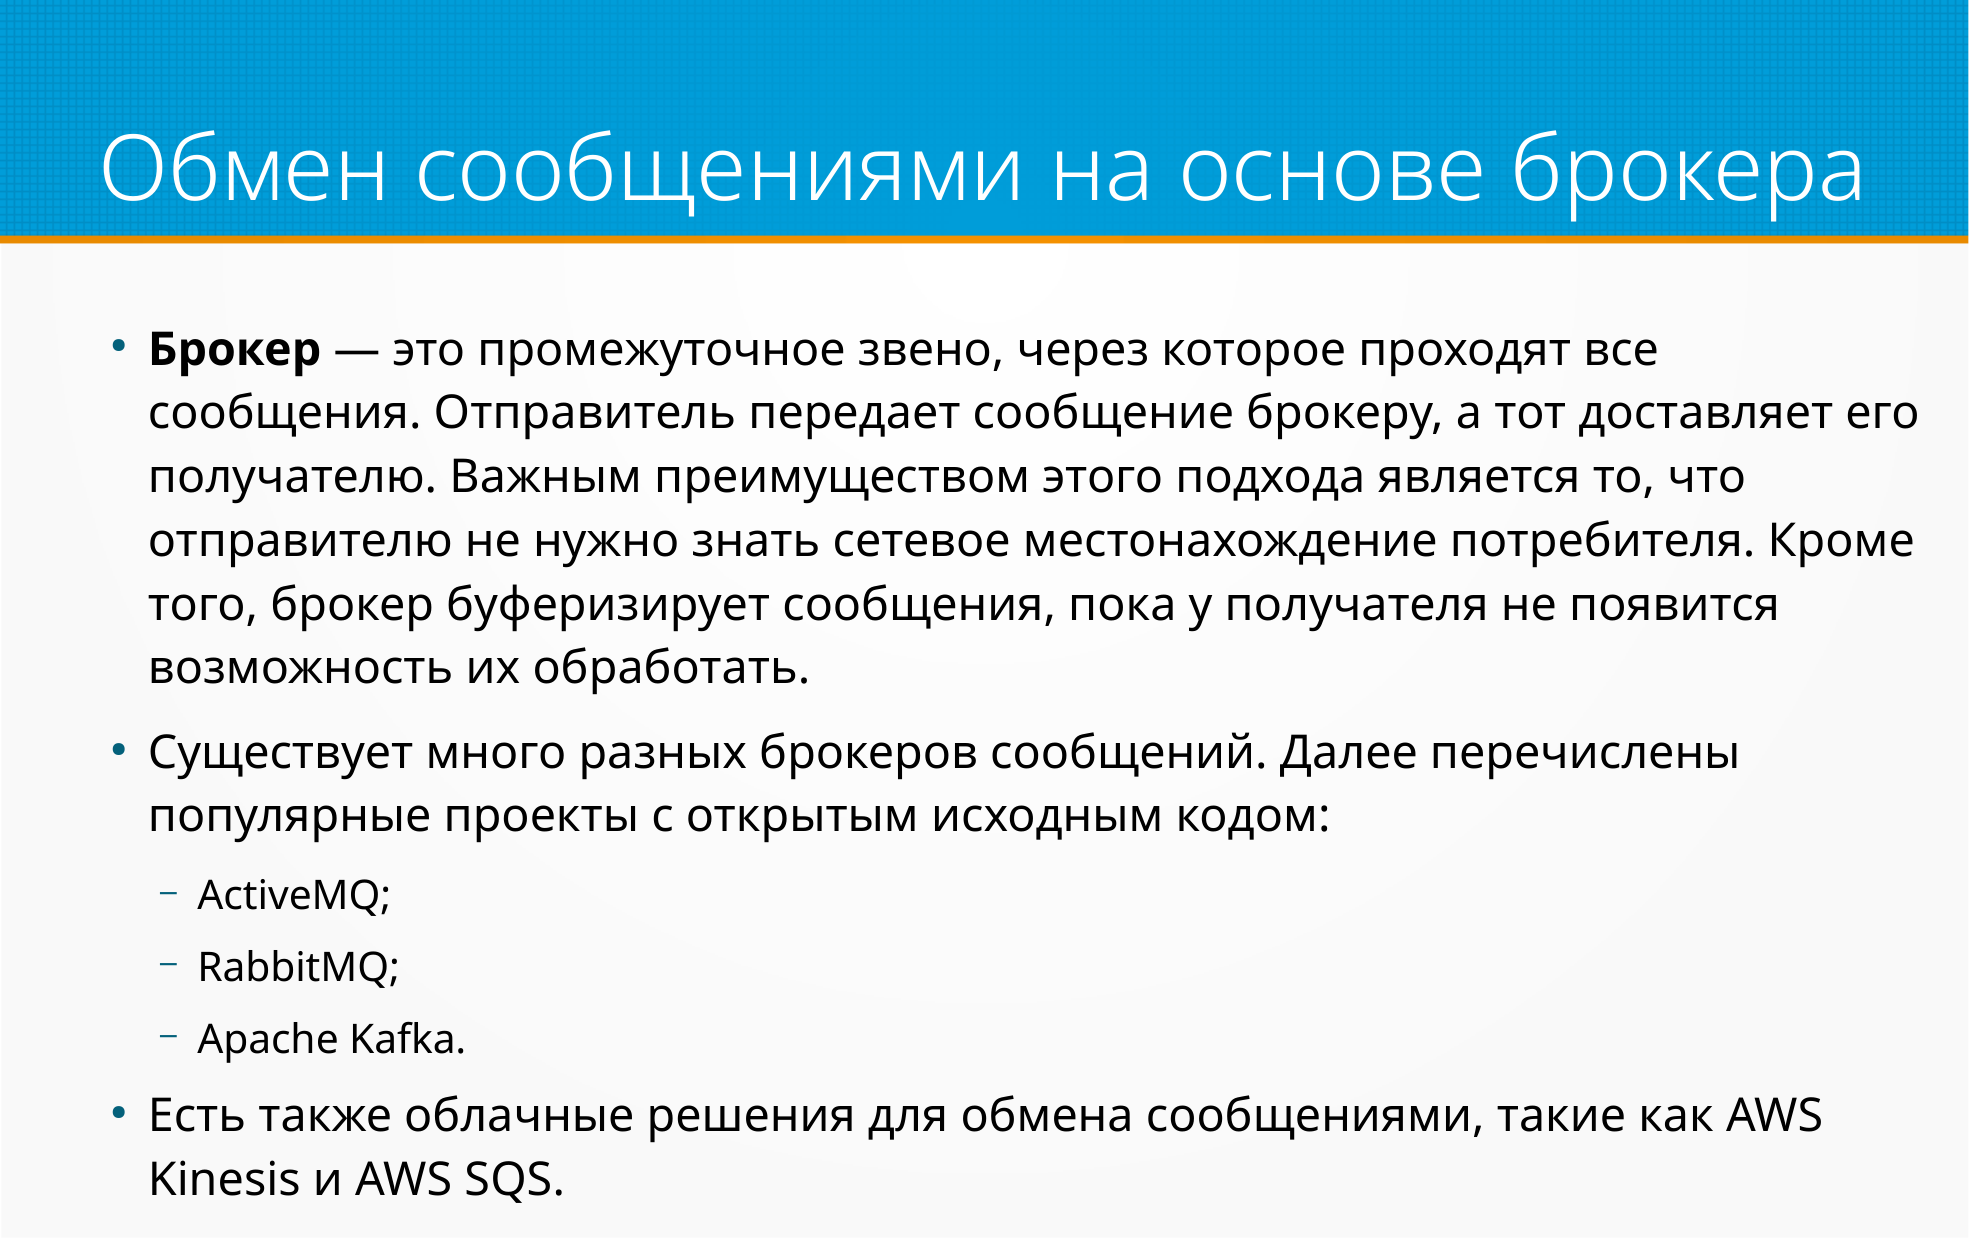

# Обмен сообщениями на основе брокера
Брокер — это промежуточное звено, через которое проходят все сообщения. Отправитель передает сообщение брокеру, а тот доставляет его получателю. Важным преимуществом этого подхода является то, что отправителю не нужно знать сетевое местонахождение потребителя. Кроме того, брокер буферизирует сообщения, пока у получателя не появится возможность их обработать.
Существует много разных брокеров сообщений. Далее перечислены популярные проекты с открытым исходным кодом:
ActiveMQ;
RabbitMQ;
Apache Kafka.
Есть также облачные решения для обмена сообщениями, такие как AWS Kinesis и AWS SQS.